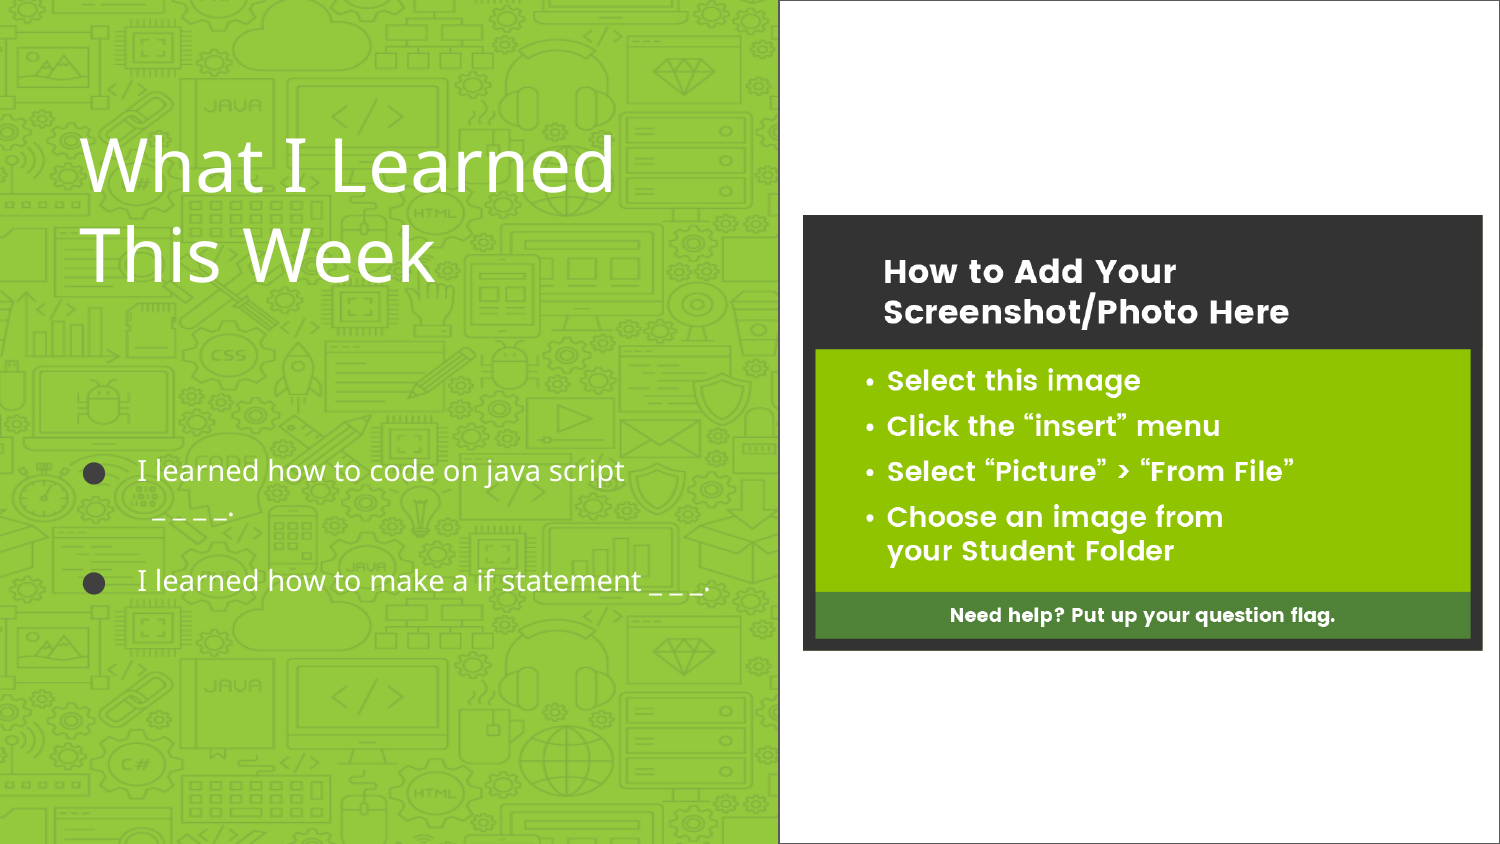

What I Learned This Week
I learned how to code on java script
 _ _ _ _.
I learned how to make a if statement _ _ _.